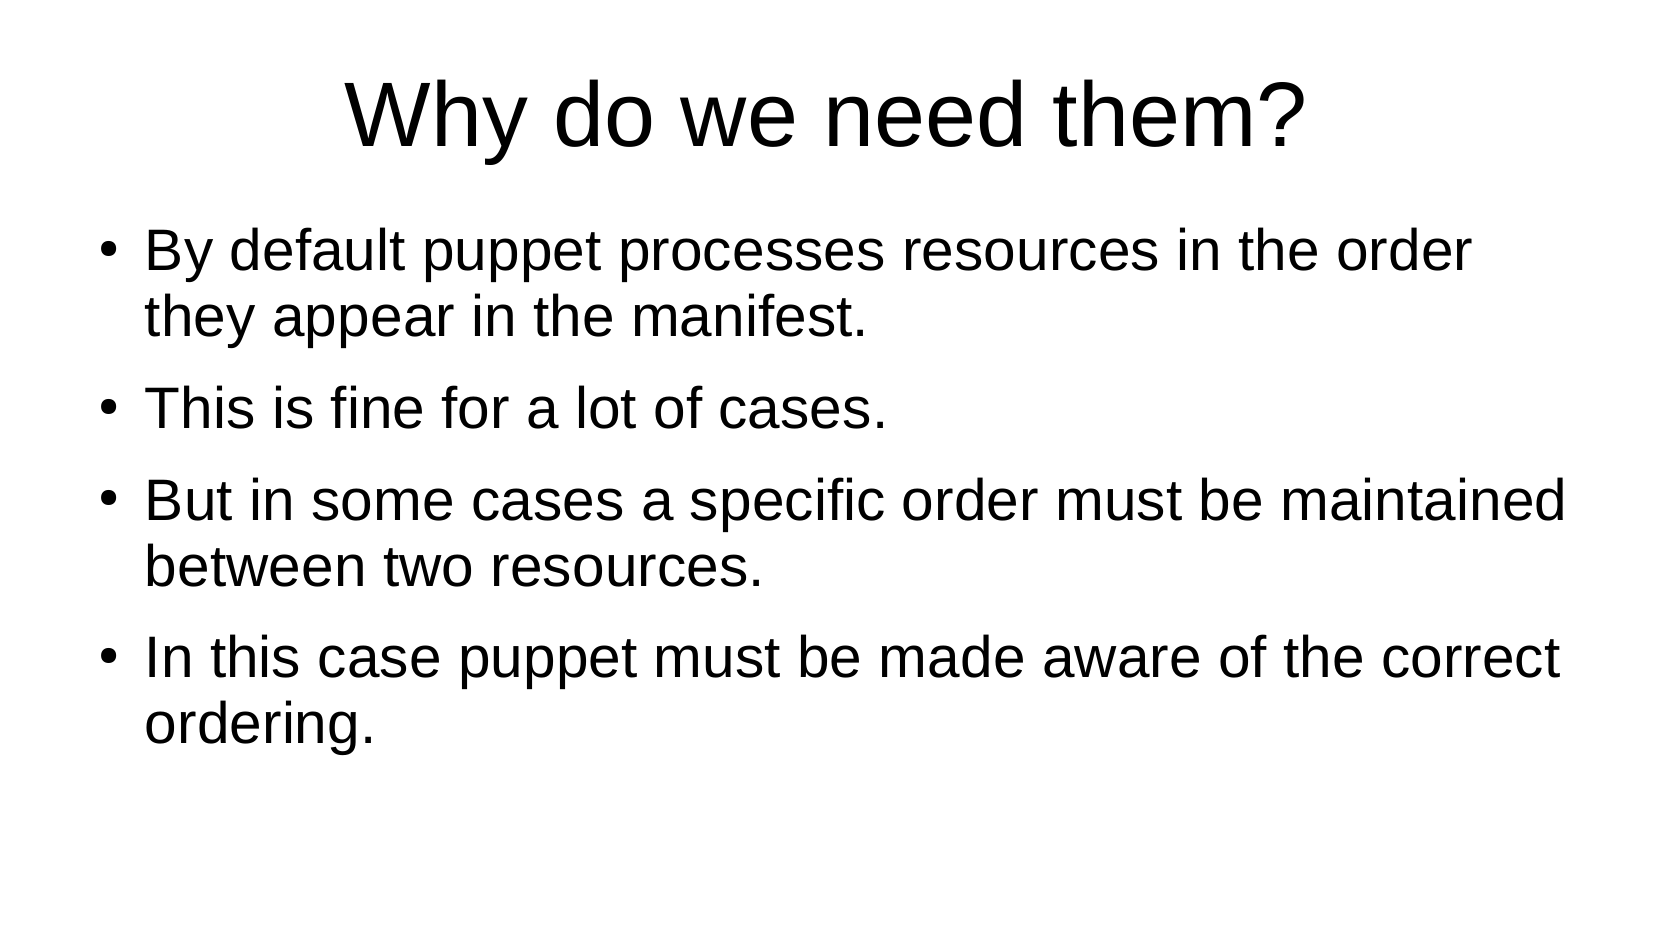

# Why do we need them?
By default puppet processes resources in the order they appear in the manifest.
This is fine for a lot of cases.
But in some cases a specific order must be maintained between two resources.
In this case puppet must be made aware of the correct ordering.